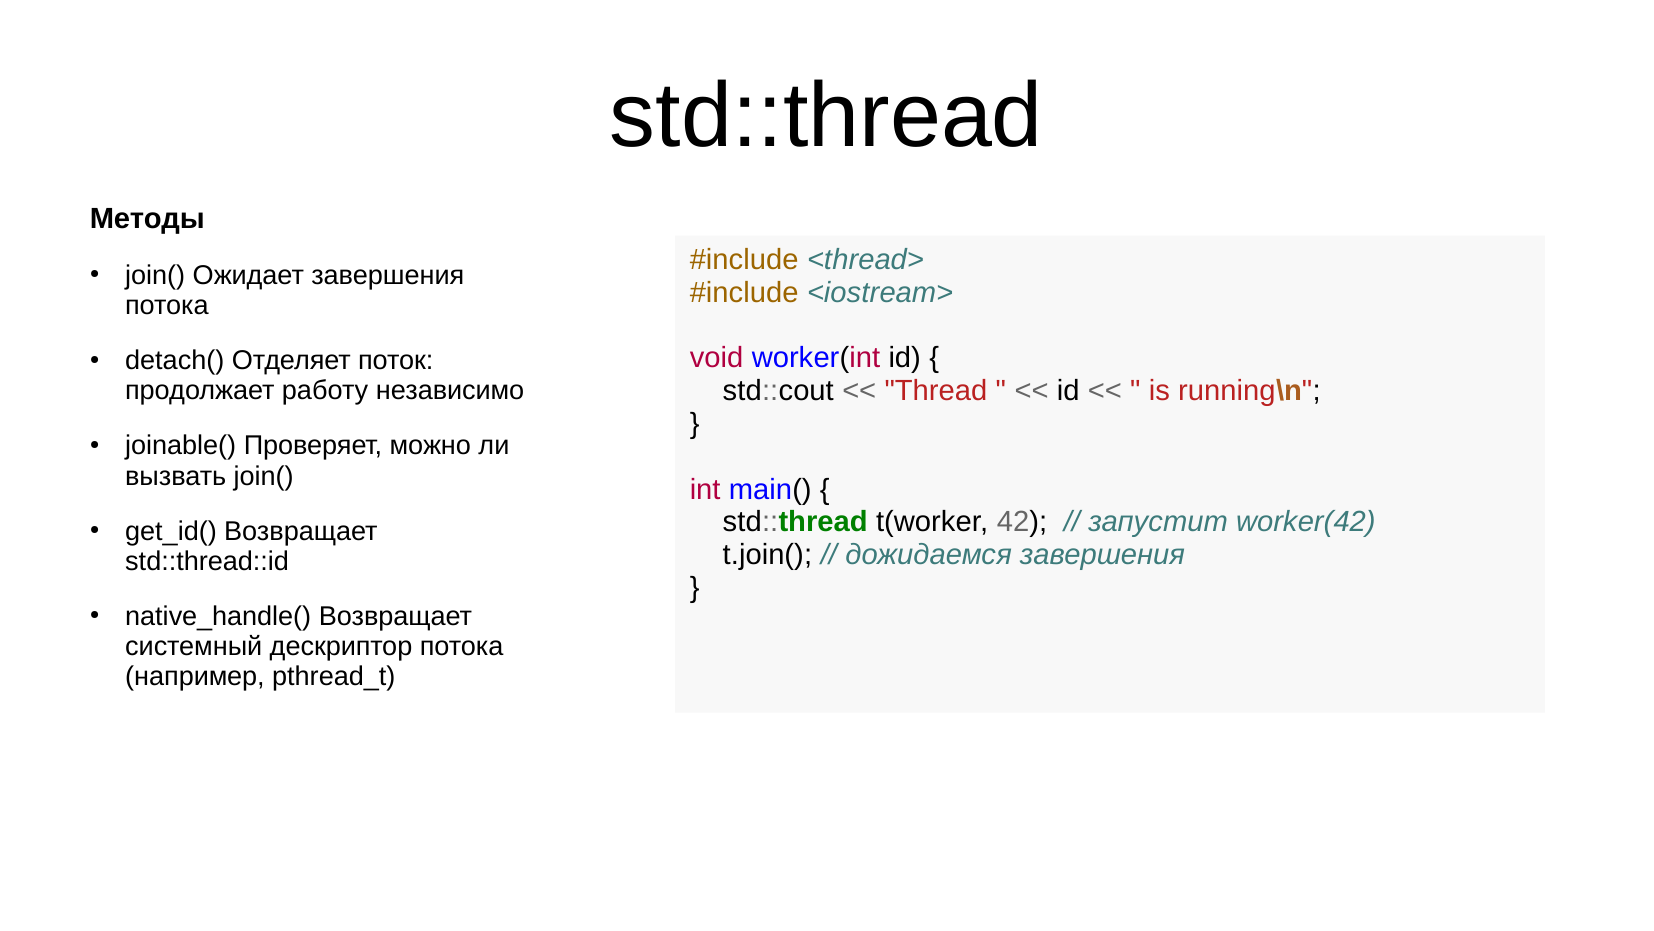

# std::thread
Методы
join() Ожидает завершения потока
detach() Отделяет поток: продолжает работу независимо
joinable() Проверяет, можно ли вызвать join()
get_id() Возвращает std::thread::id
native_handle() Возвращает системный дескриптор потока (например, pthread_t)
#include <thread>
#include <iostream>
void worker(int id) {
 std::cout << "Thread " << id << " is running\n";
}
int main() {
 std::thread t(worker, 42); // запустит worker(42)
 t.join(); // дожидаемся завершения
}